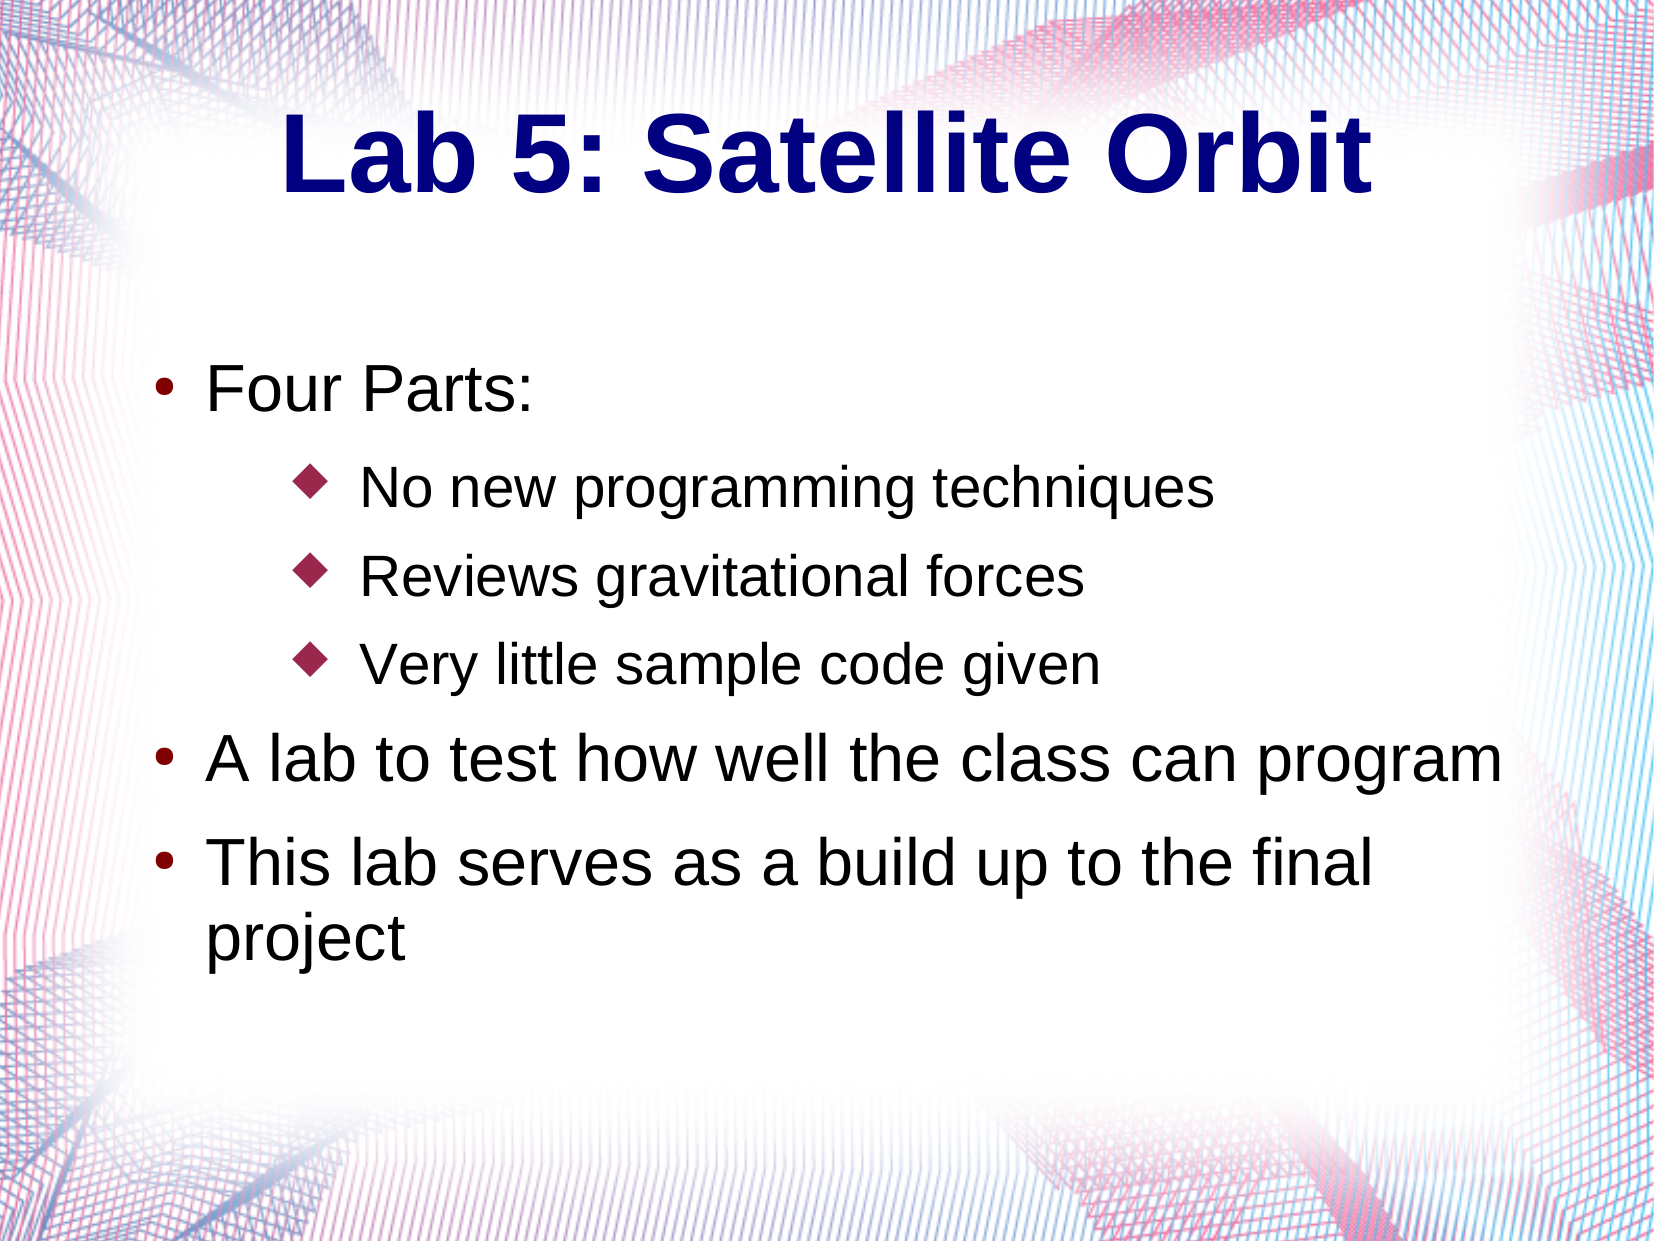

# Lab 5: Satellite Orbit
Four Parts:
No new programming techniques
Reviews gravitational forces
Very little sample code given
A lab to test how well the class can program
This lab serves as a build up to the final project